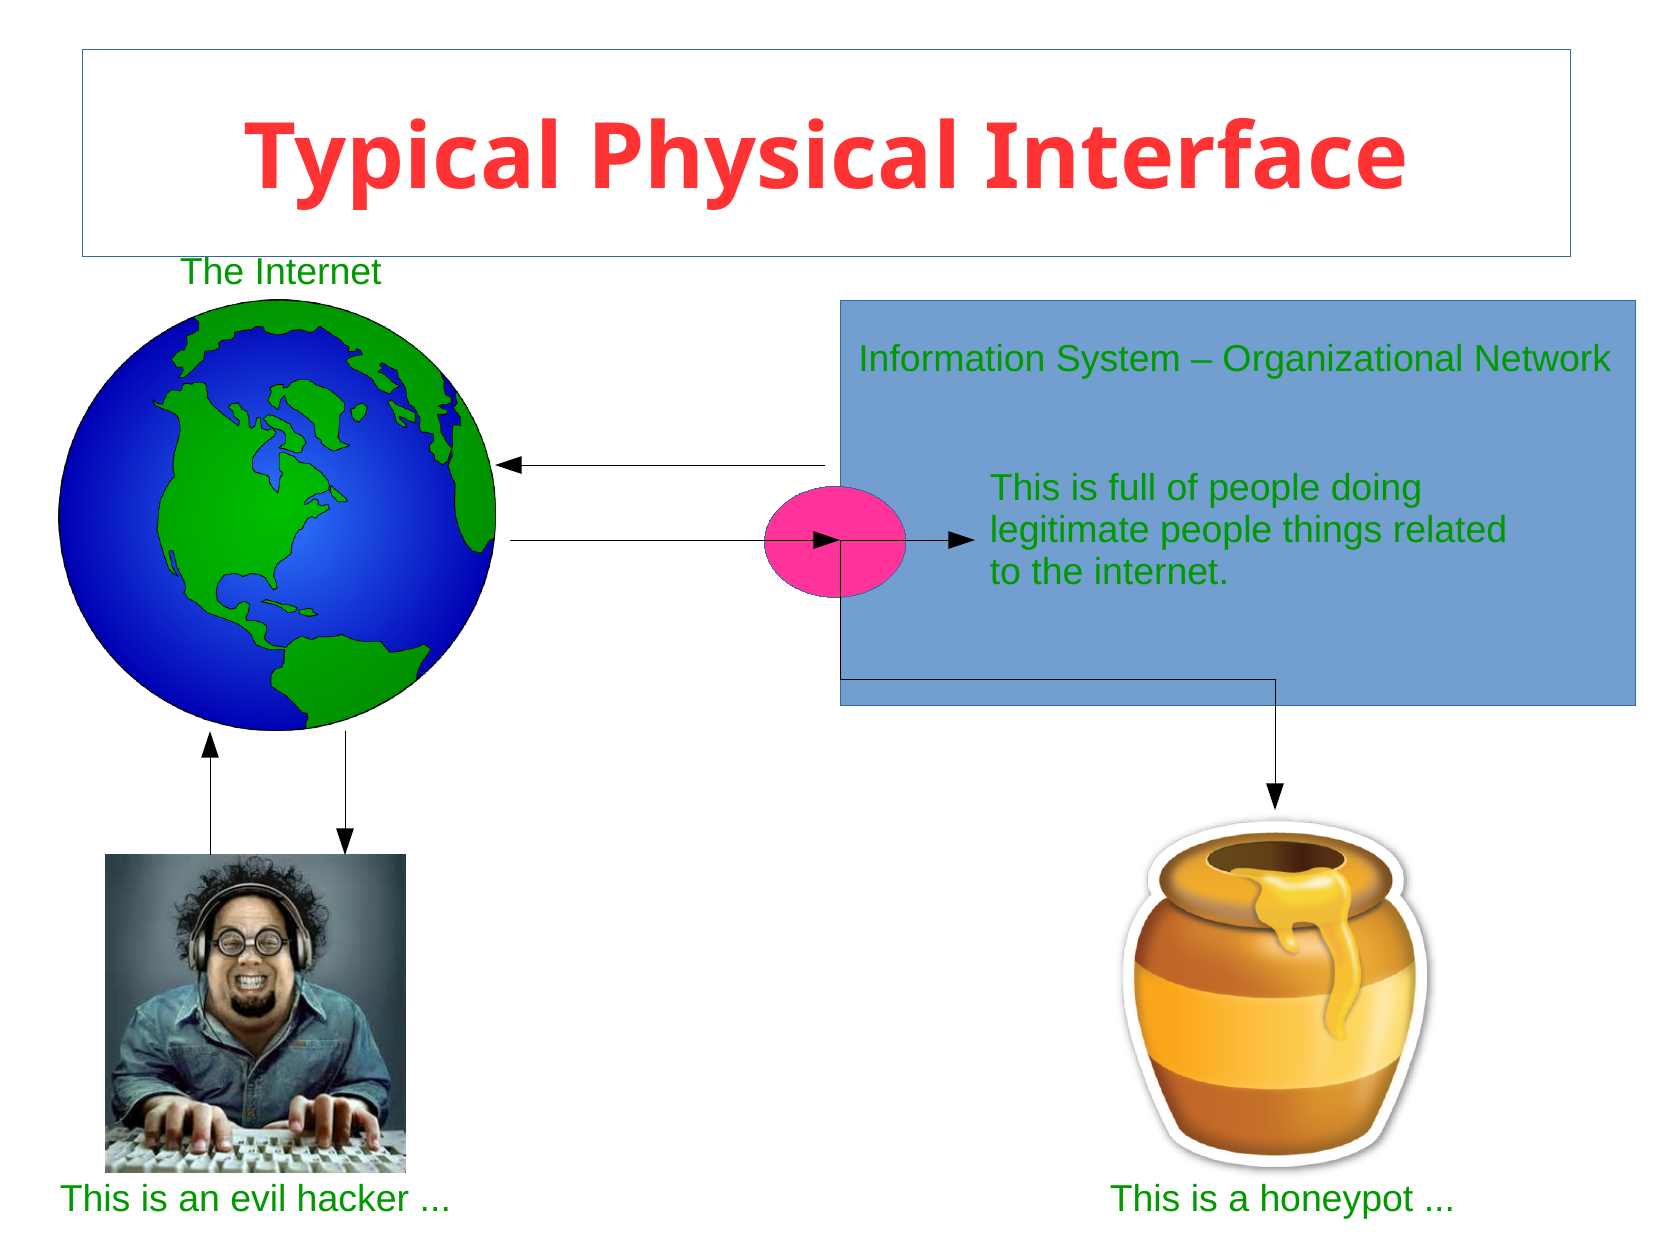

# Typical Physical Interface
The Internet
Information System – Organizational Network
This is full of people doing legitimate people things related to the internet.
This is an evil hacker ...
This is a honeypot ...